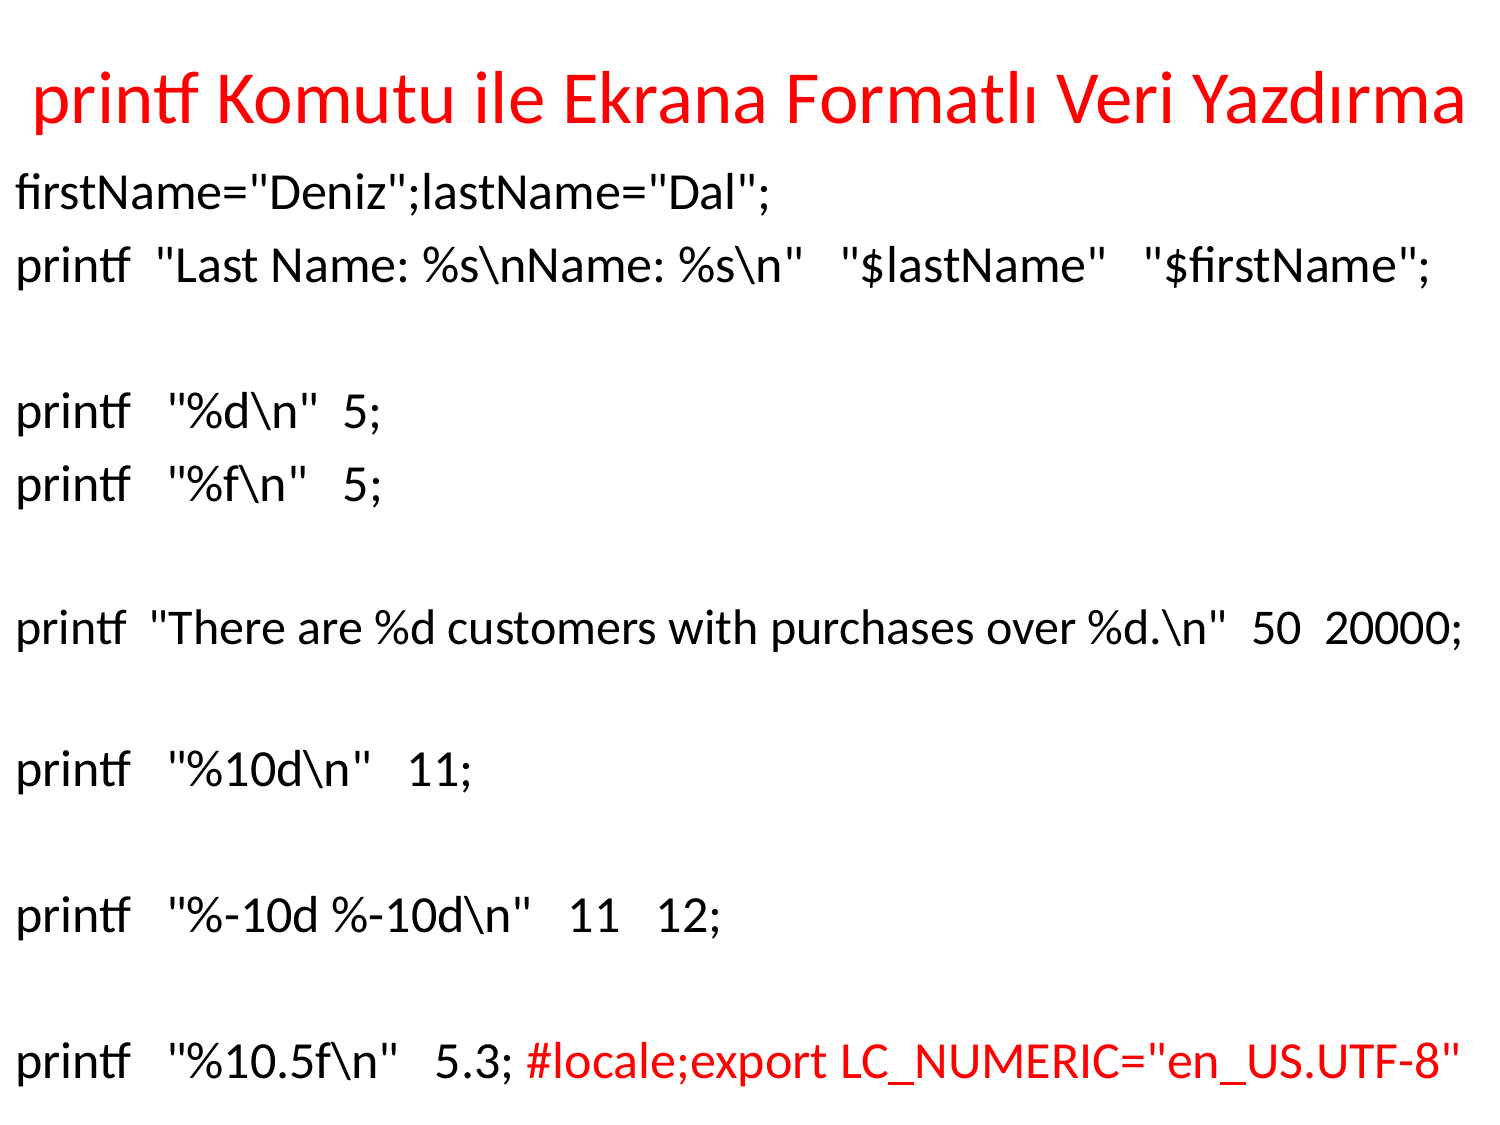

# printf Komutu ile Ekrana Formatlı Veri Yazdırma
firstName="Deniz";lastName="Dal";
printf "Last Name: %s\nName: %s\n" "$lastName" "$firstName";
printf "%d\n" 5;
printf "%f\n" 5;
printf "There are %d customers with purchases over %d.\n" 50 20000;
printf "%10d\n" 11;
printf "%-10d %-10d\n" 11 12;
printf "%10.5f\n" 5.3; #locale;export LC_NUMERIC="en_US.UTF-8"